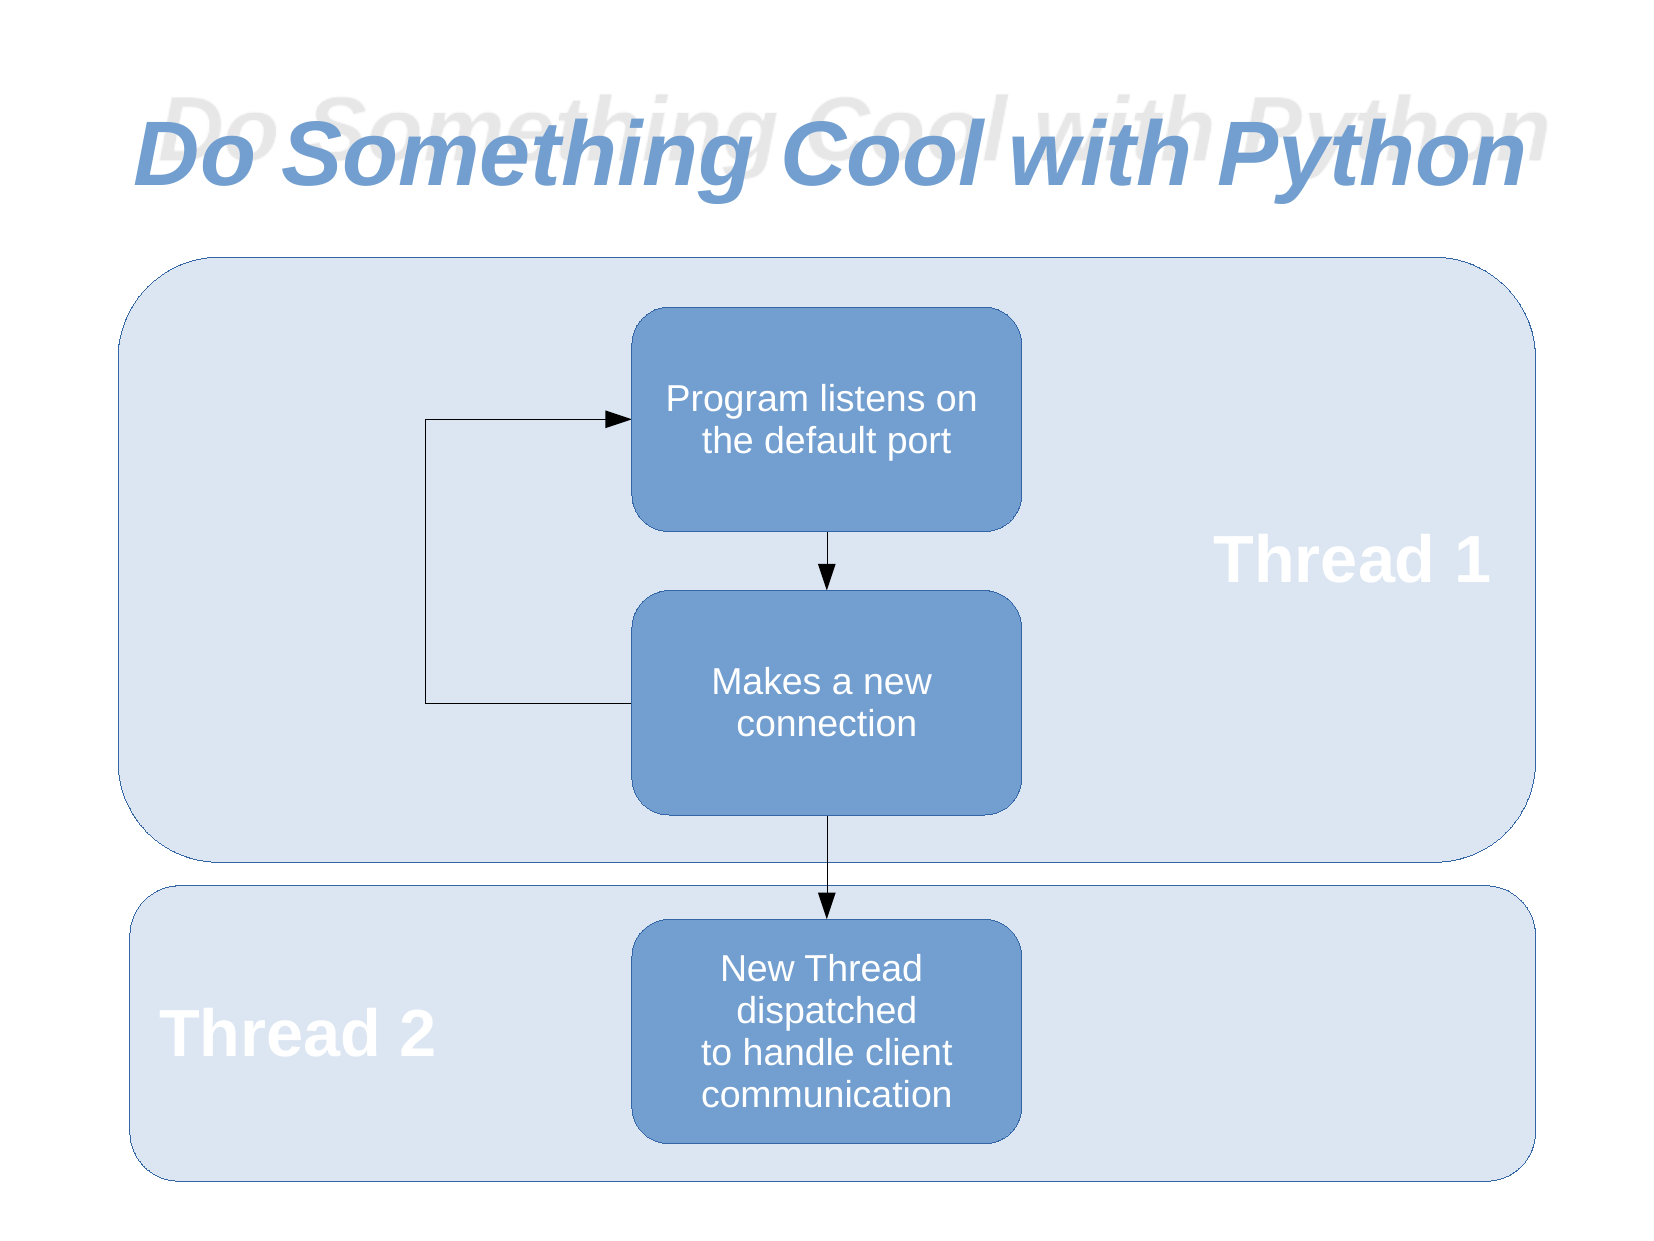

# Do Something Cool with Python
Thread 1
Program listens on
the default port
Makes a new
connection
Thread 2
New Thread
dispatched
 to handle client
communication